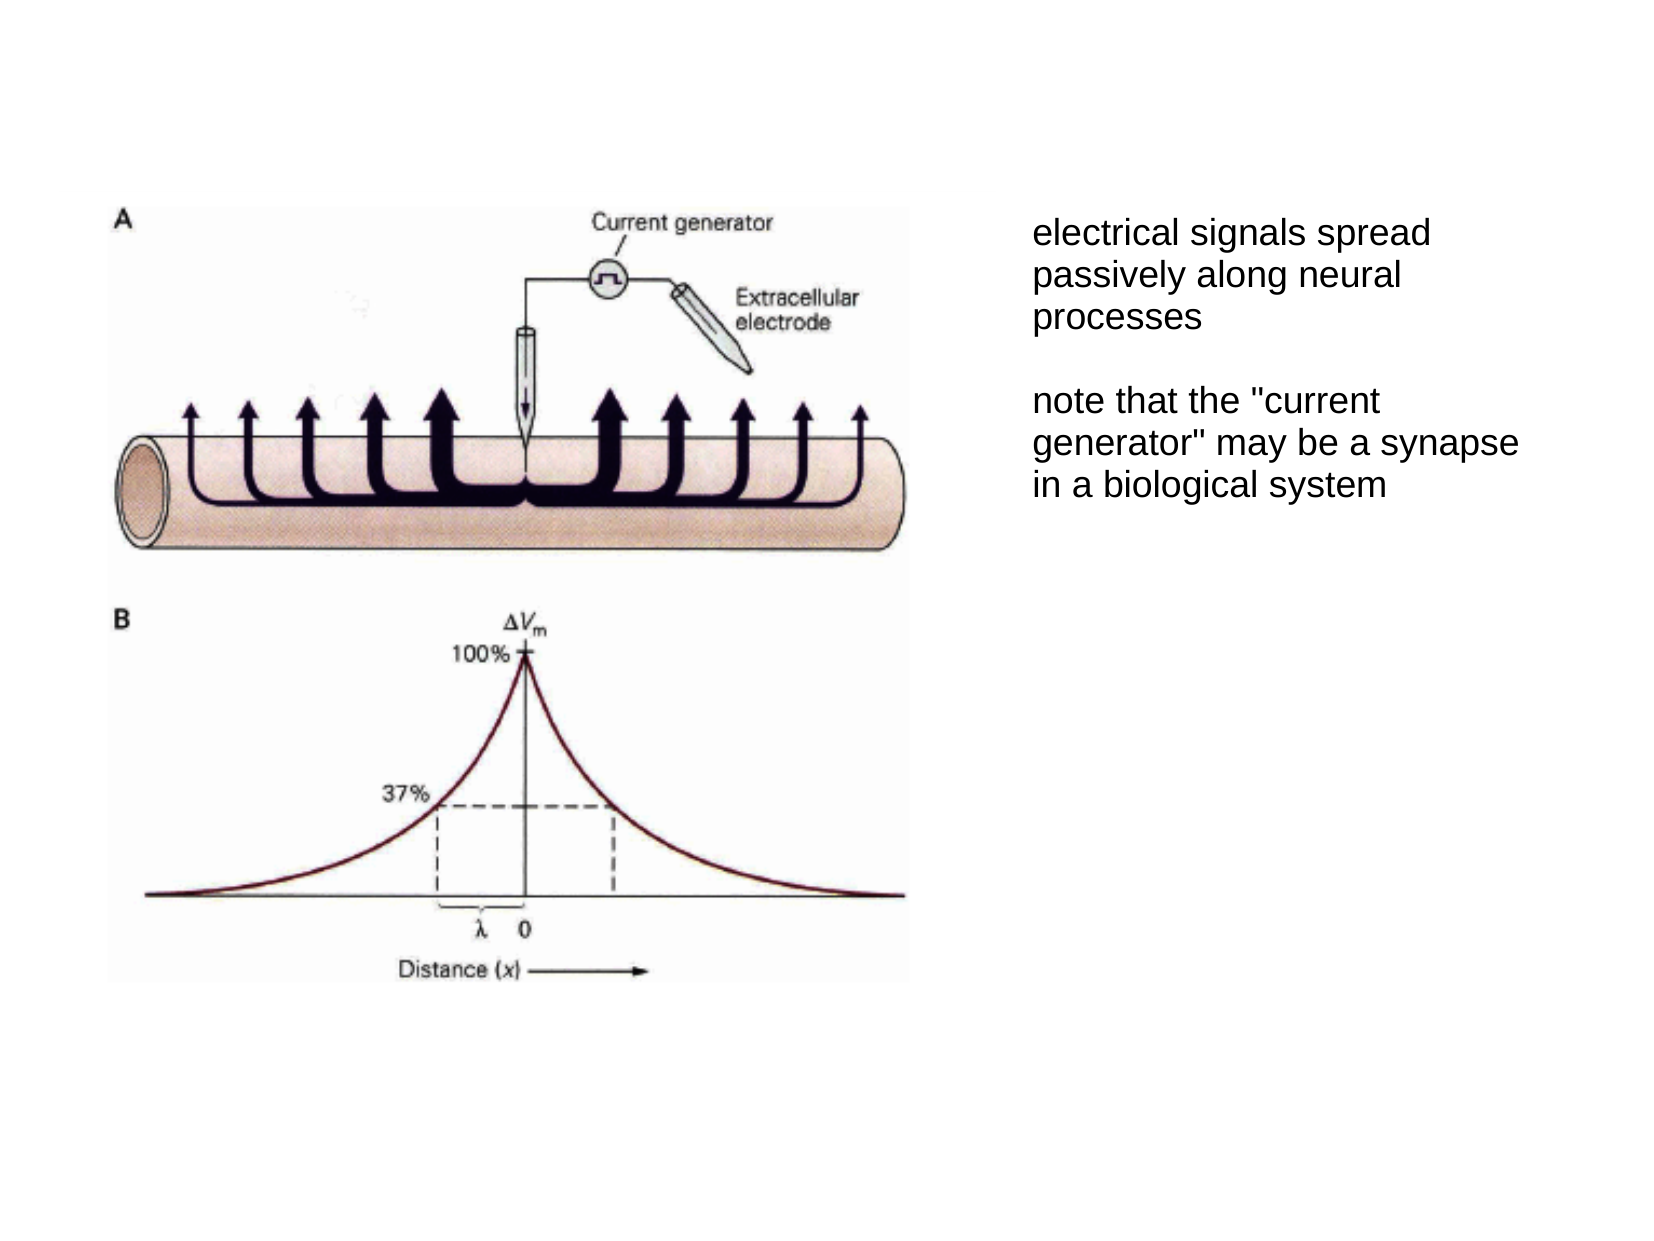

electrical signals spread passively along neural processes
note that the "current generator" may be a synapse in a biological system